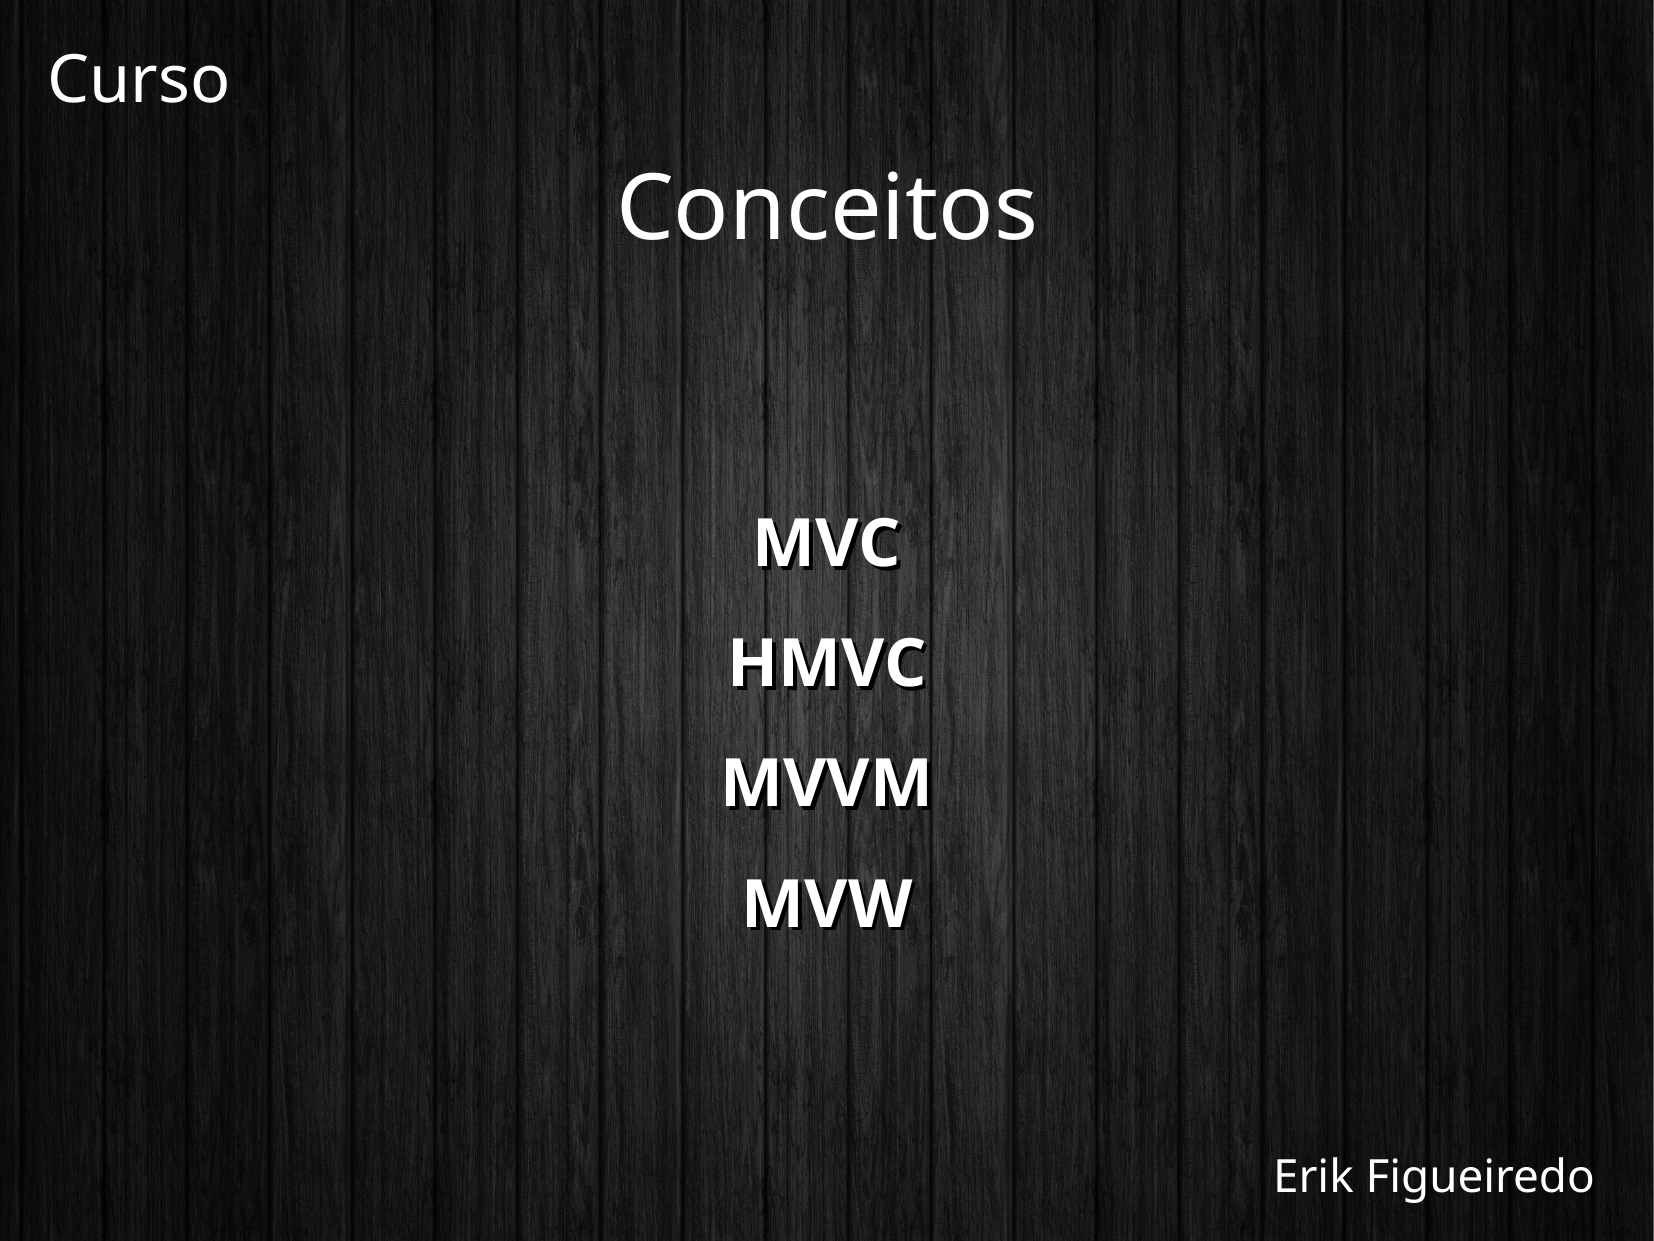

Curso
# Conceitos
MVC
HMVC
MVVM
MVW
Erik Figueiredo